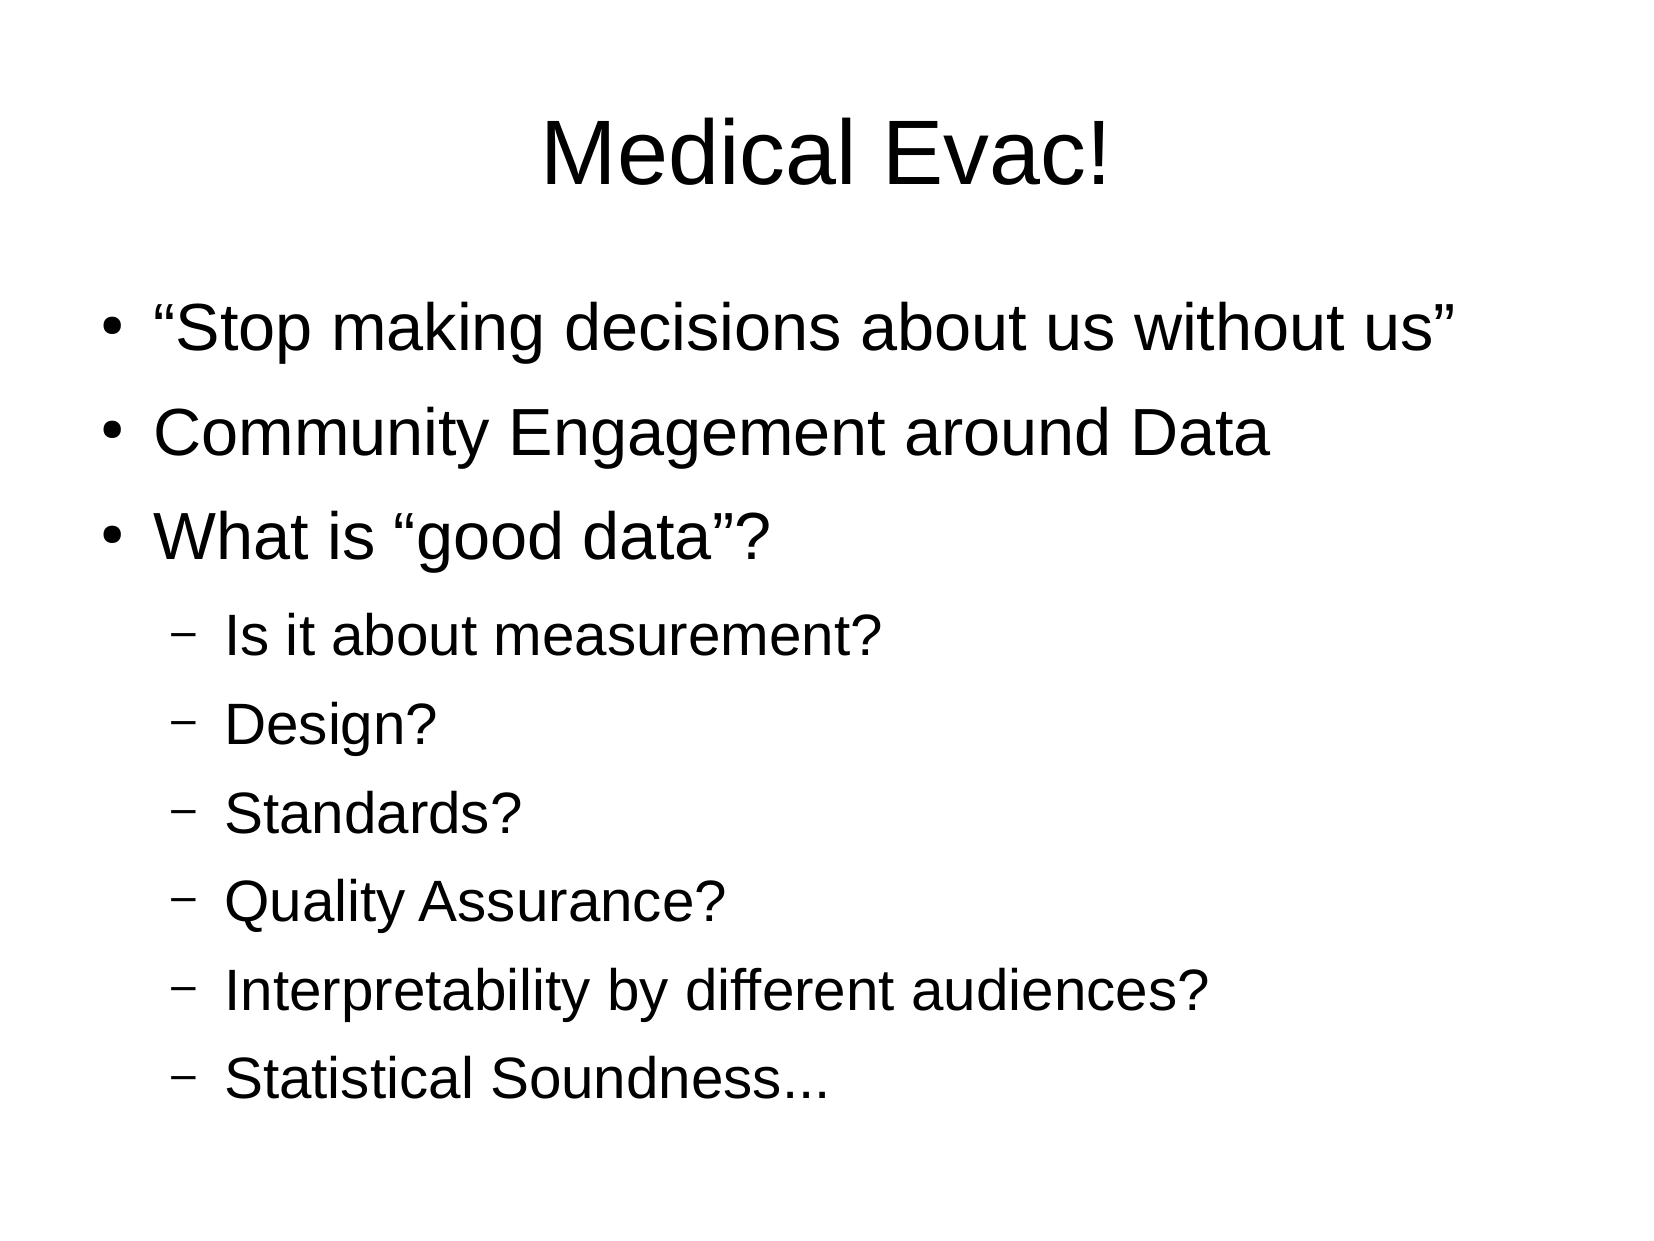

# Medical Evac!
“Stop making decisions about us without us”
Community Engagement around Data
What is “good data”?
Is it about measurement?
Design?
Standards?
Quality Assurance?
Interpretability by different audiences?
Statistical Soundness...